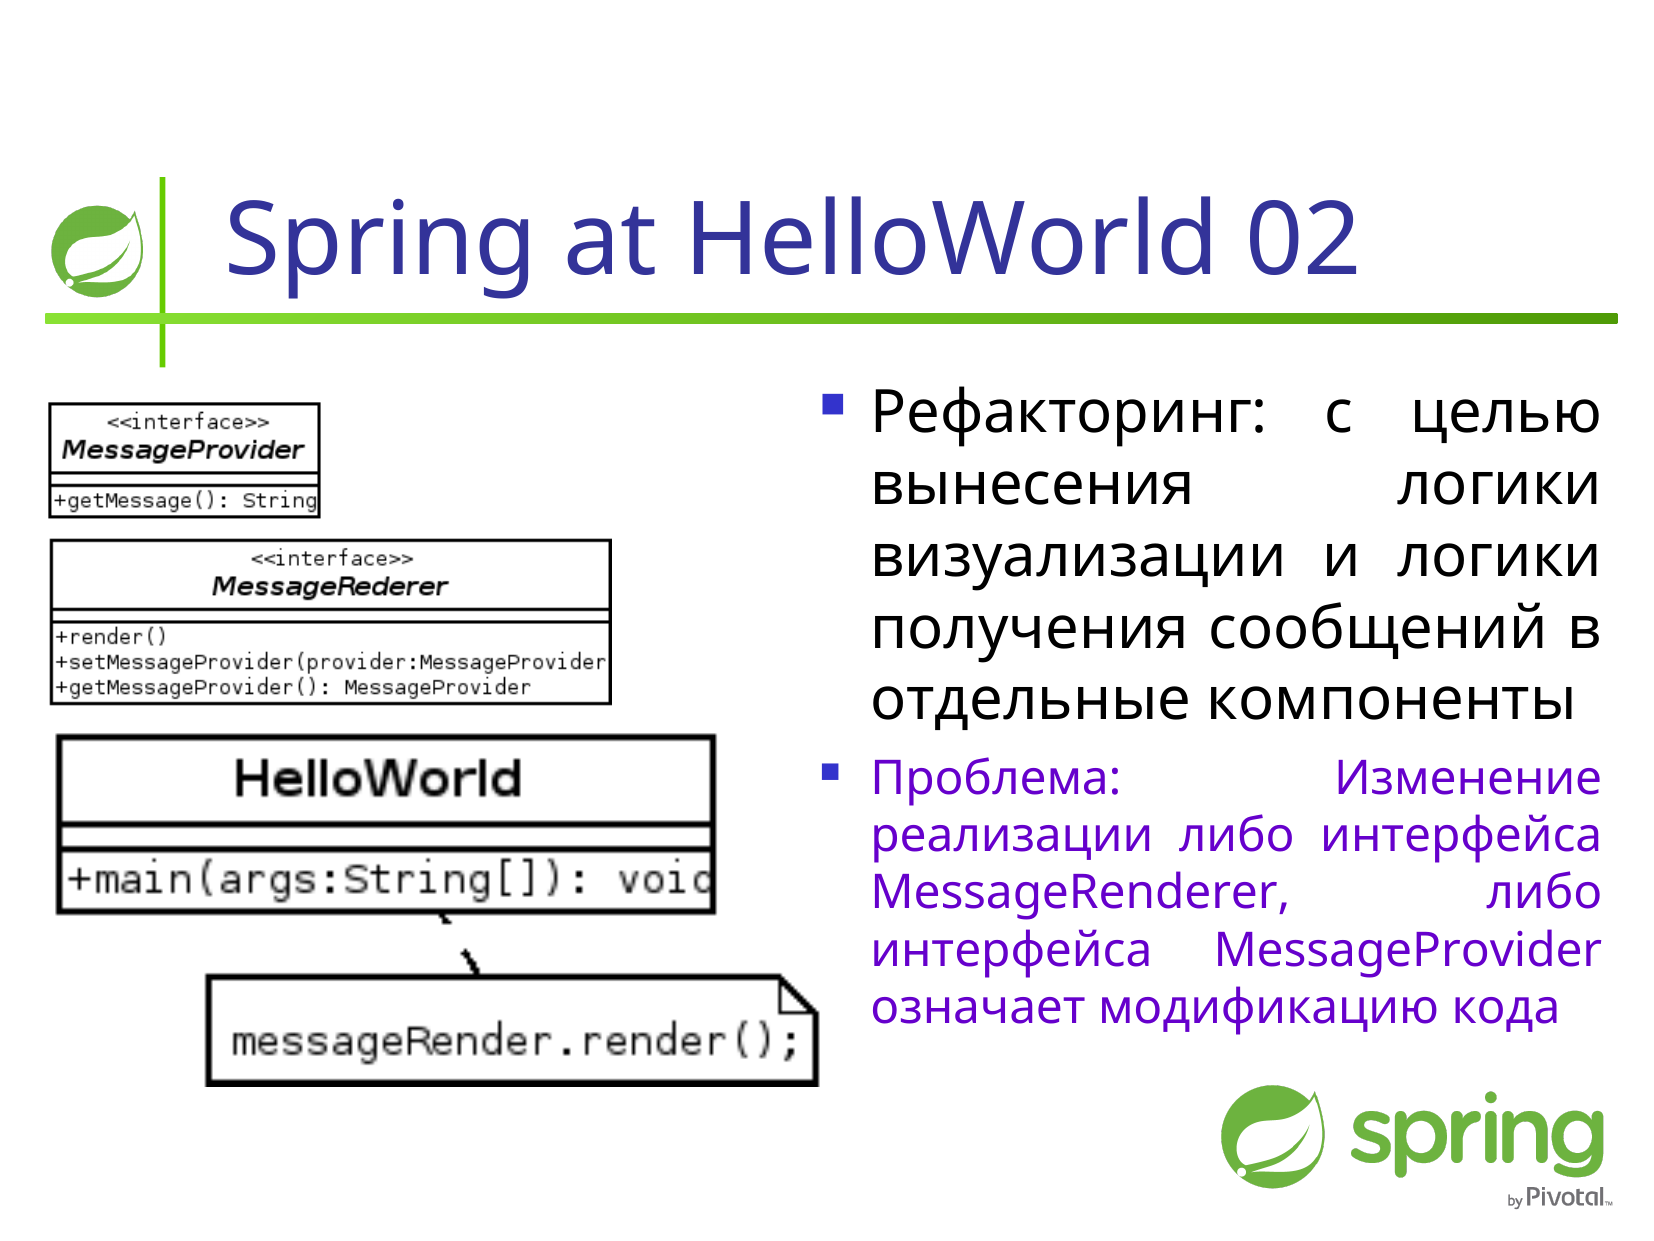

# Spring at HelloWorld 02
Рефакторинг: с целью вынесения логики визуализации и логики получения сообщений в отдельные компоненты
Проблема: Изменение реализации либо интерфейса MessageRenderer, либо интерфейса MessageProvider означает модификацию кода